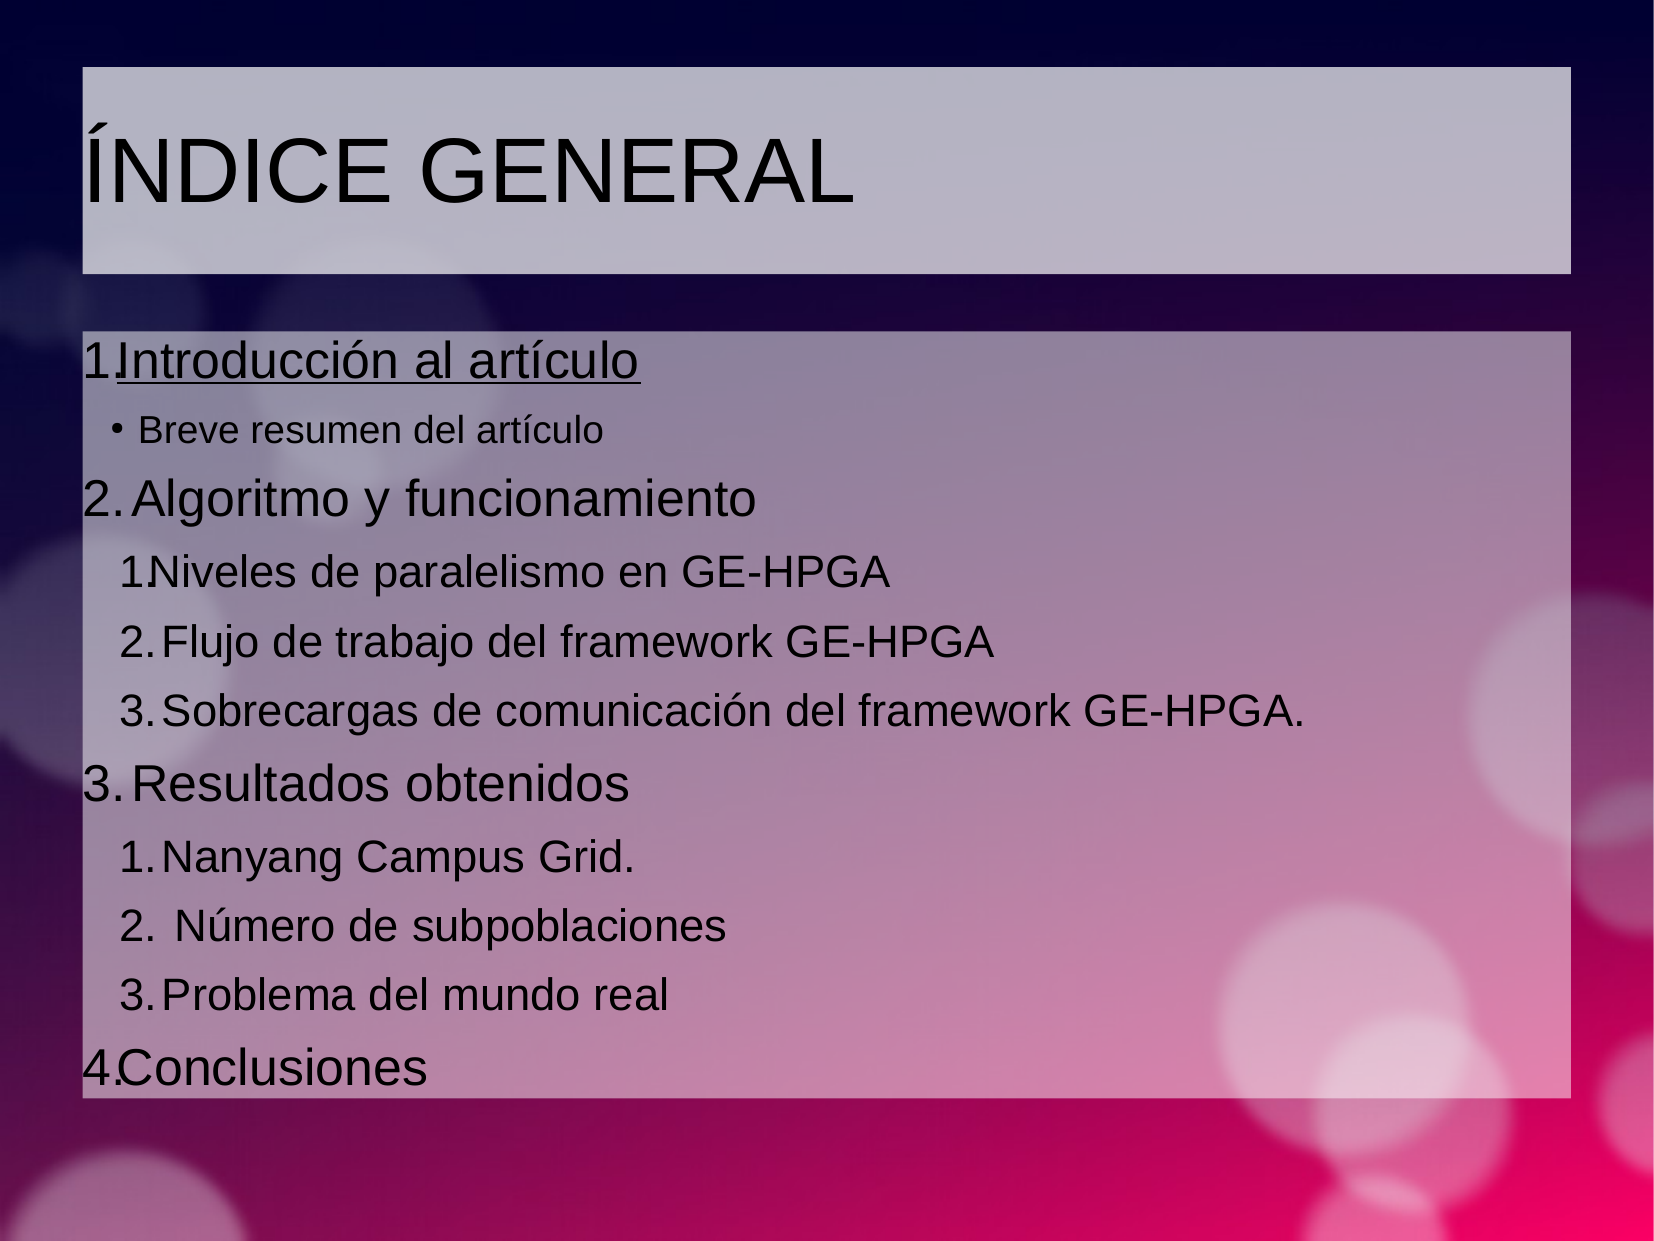

# ÍNDICE GENERAL
Introducción al artículo
Breve resumen del artículo
 Algoritmo y funcionamiento
Niveles de paralelismo en GE-HPGA
 Flujo de trabajo del framework GE-HPGA
 Sobrecargas de comunicación del framework GE-HPGA.
 Resultados obtenidos
 Nanyang Campus Grid.
 Número de subpoblaciones
 Problema del mundo real
Conclusiones